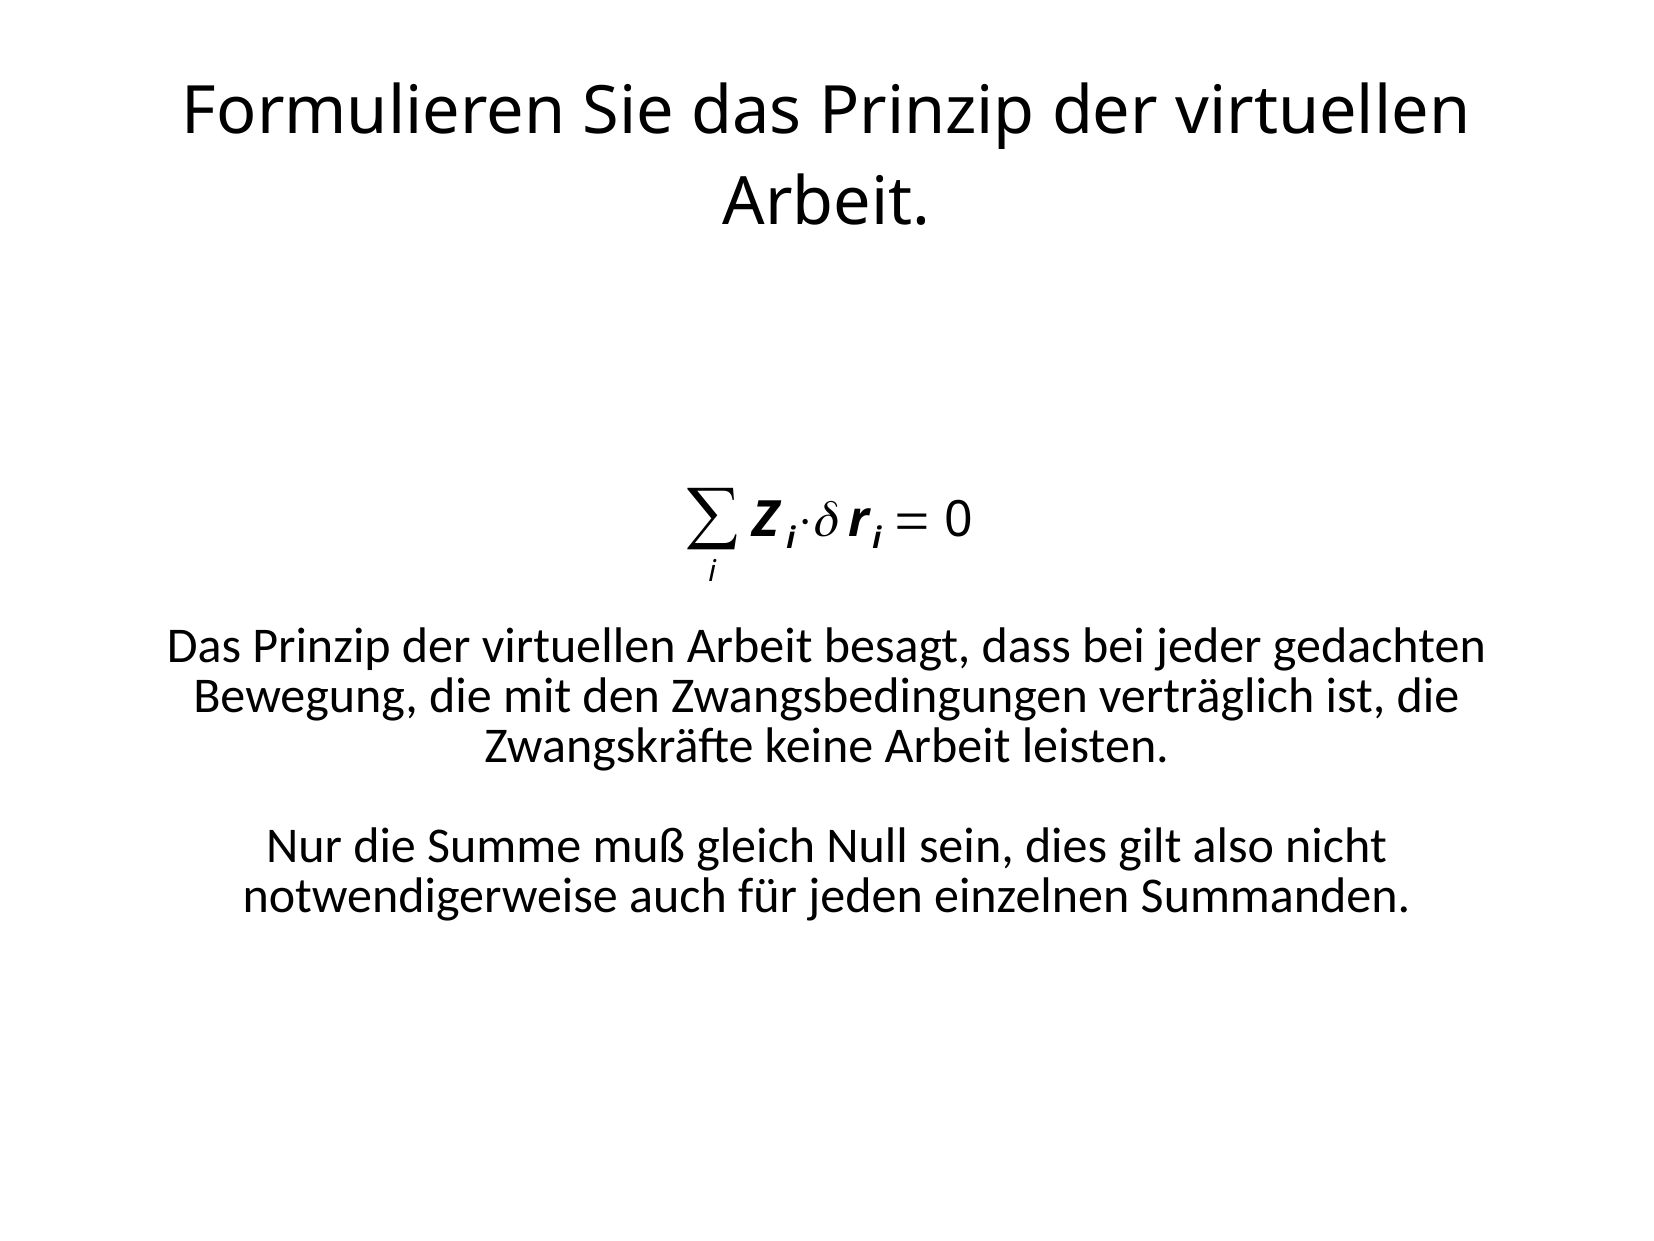

# Formulieren Sie das Prinzip der virtuellen Arbeit.
Das Prinzip der virtuellen Arbeit besagt, dass bei jeder gedachten Bewegung, die mit den Zwangsbedingungen verträglich ist, die Zwangskräfte keine Arbeit leisten.
Nur die Summe muß gleich Null sein, dies gilt also nicht notwendigerweise auch für jeden einzelnen Summanden.